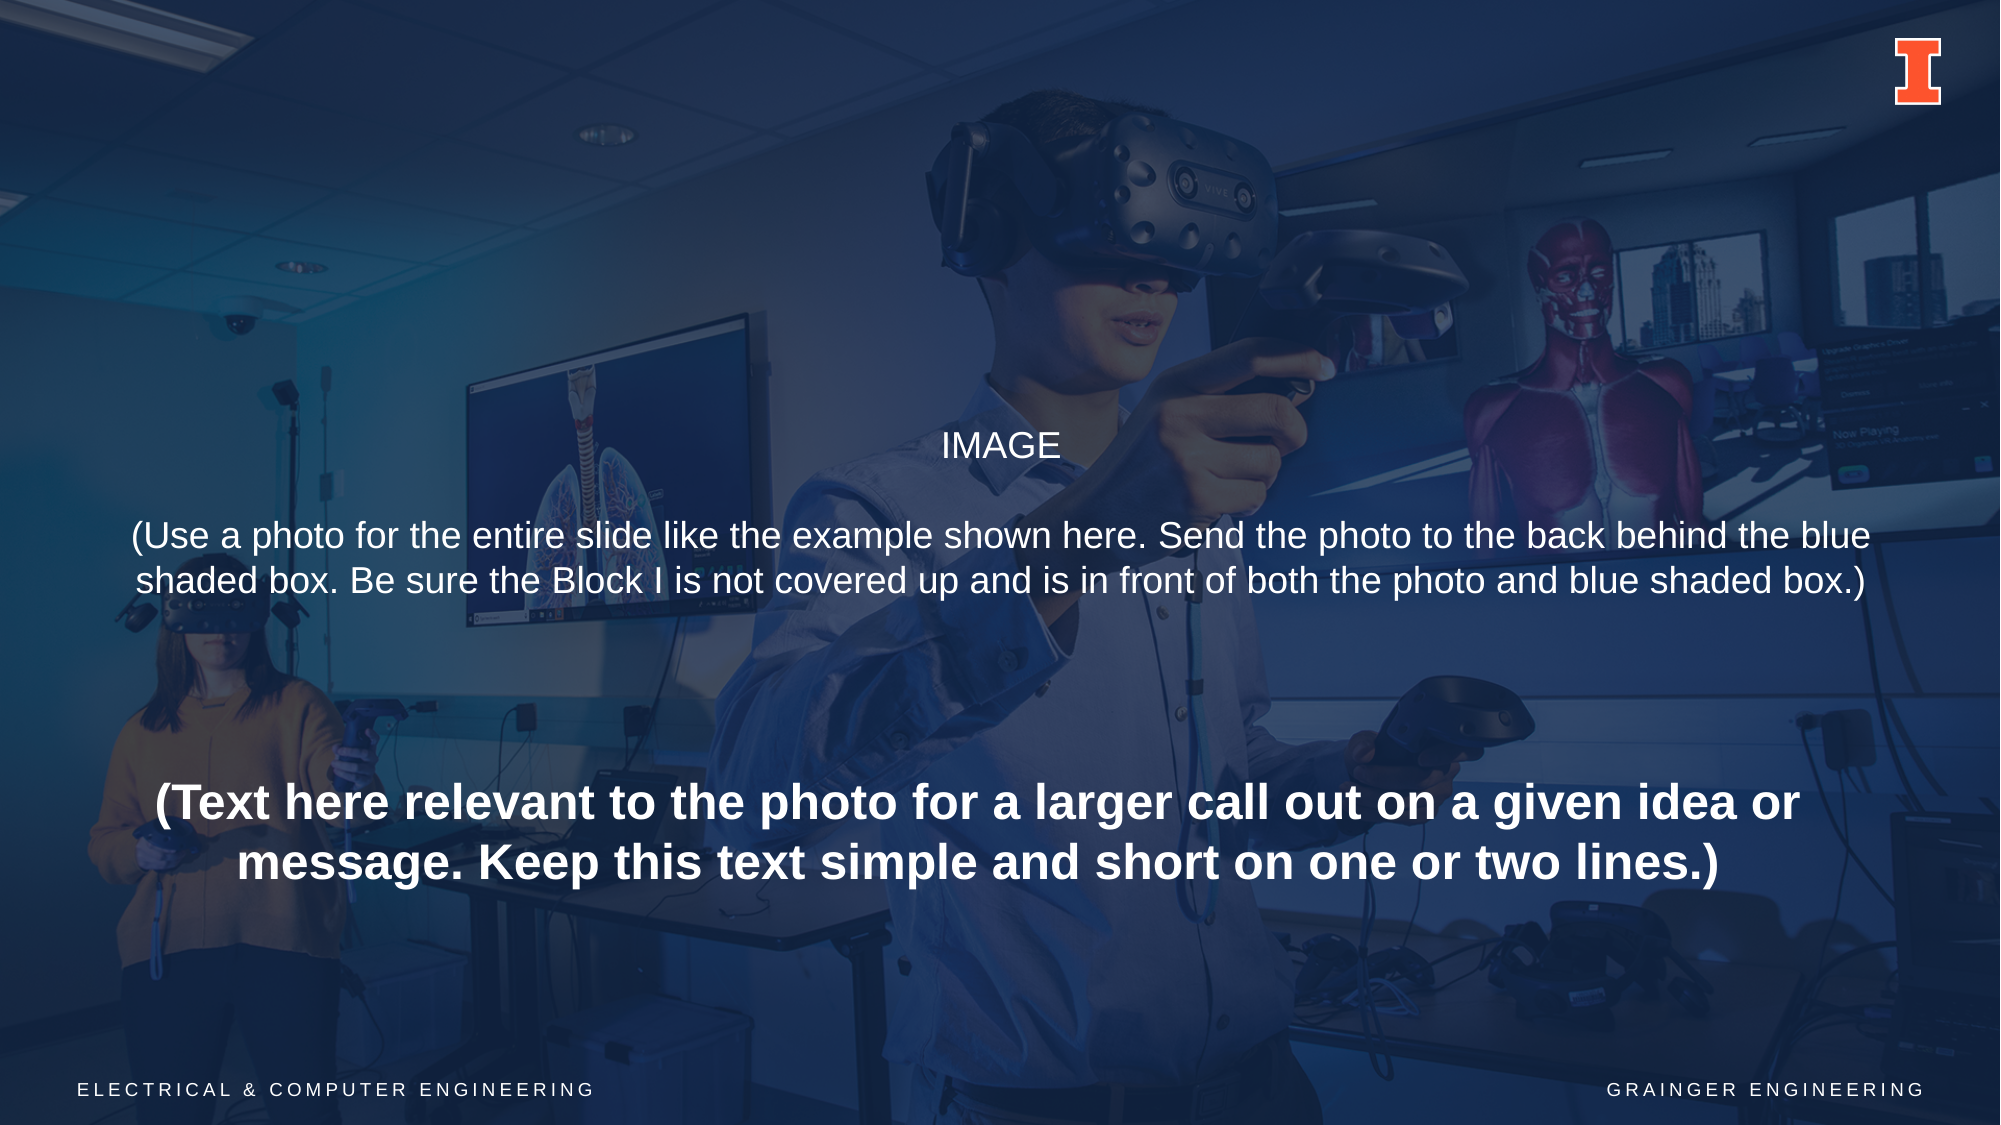

IMAGE
(Use a photo for the entire slide like the example shown here. Send the photo to the back behind the blue shaded box. Be sure the Block I is not covered up and is in front of both the photo and blue shaded box.)
(Text here relevant to the photo for a larger call out on a given idea or message. Keep this text simple and short on one or two lines.)
ELECTRICAL & COMPUTER ENGINEERING
GRAINGER ENGINEERING